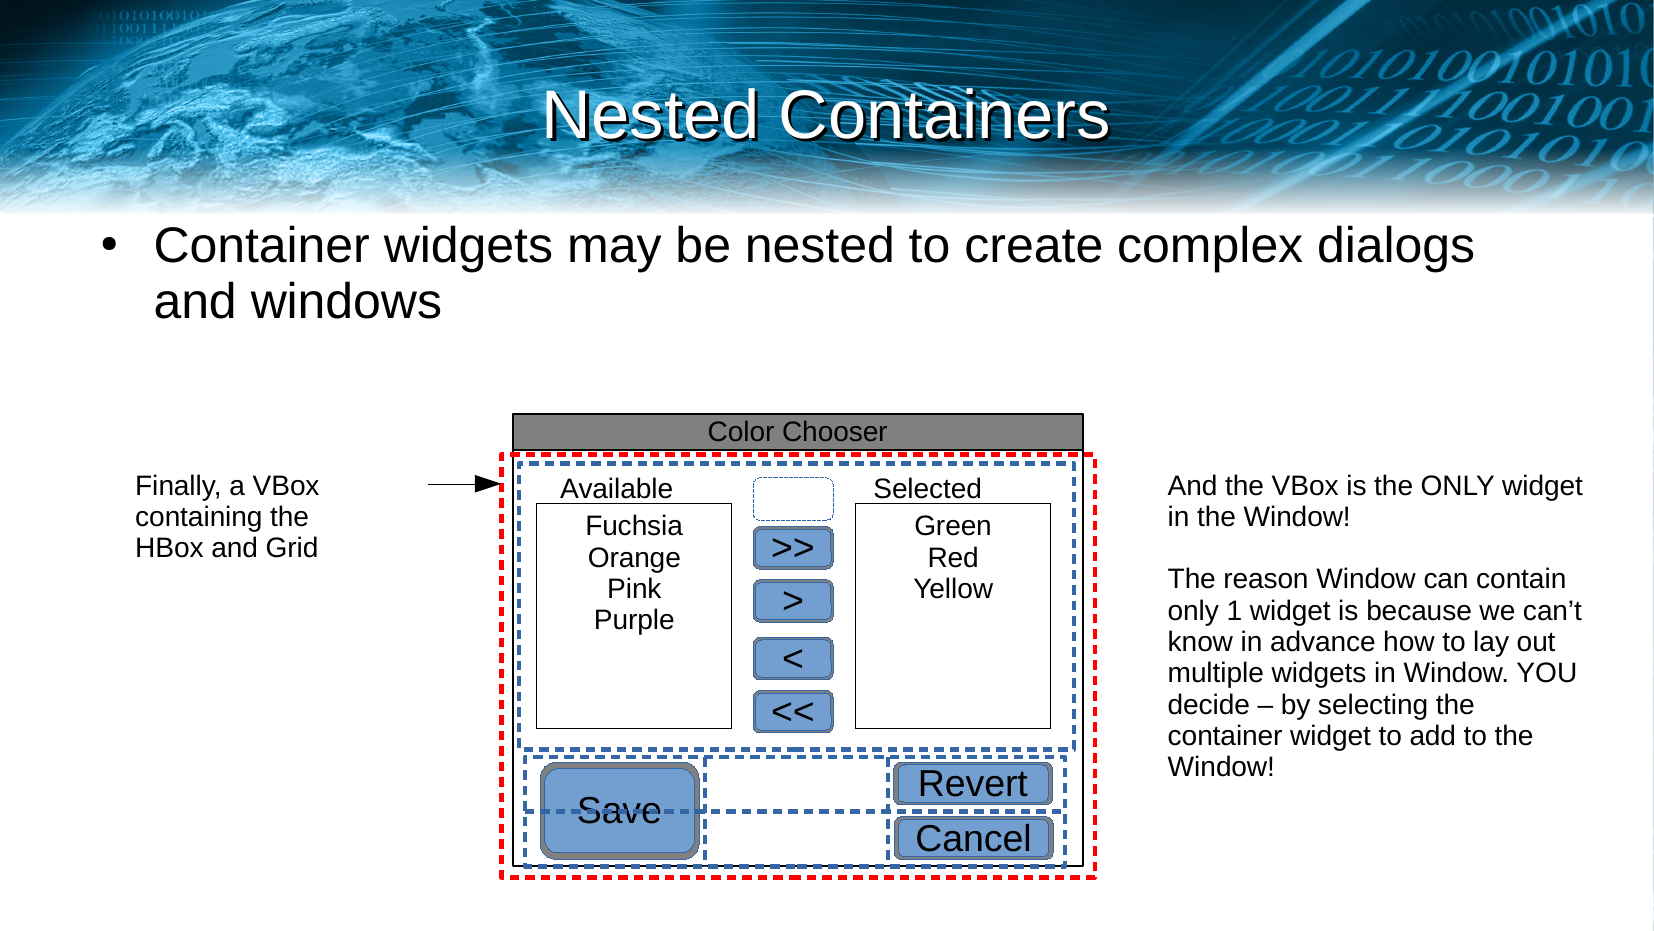

# Nested Containers
Container widgets may be nested to create complex dialogs and windows
Color Chooser
Finally, a VBox
containing the
HBox and Grid
And the VBox is the ONLY widget in the Window!
The reason Window can contain only 1 widget is because we can’t know in advance how to lay out multiple widgets in Window. YOU decide – by selecting the container widget to add to the Window!
Available
Selected
Fuchsia
Orange
Pink
Purple
Green
Red
Yellow
>>
>
<
<<
Save
Revert
Cancel